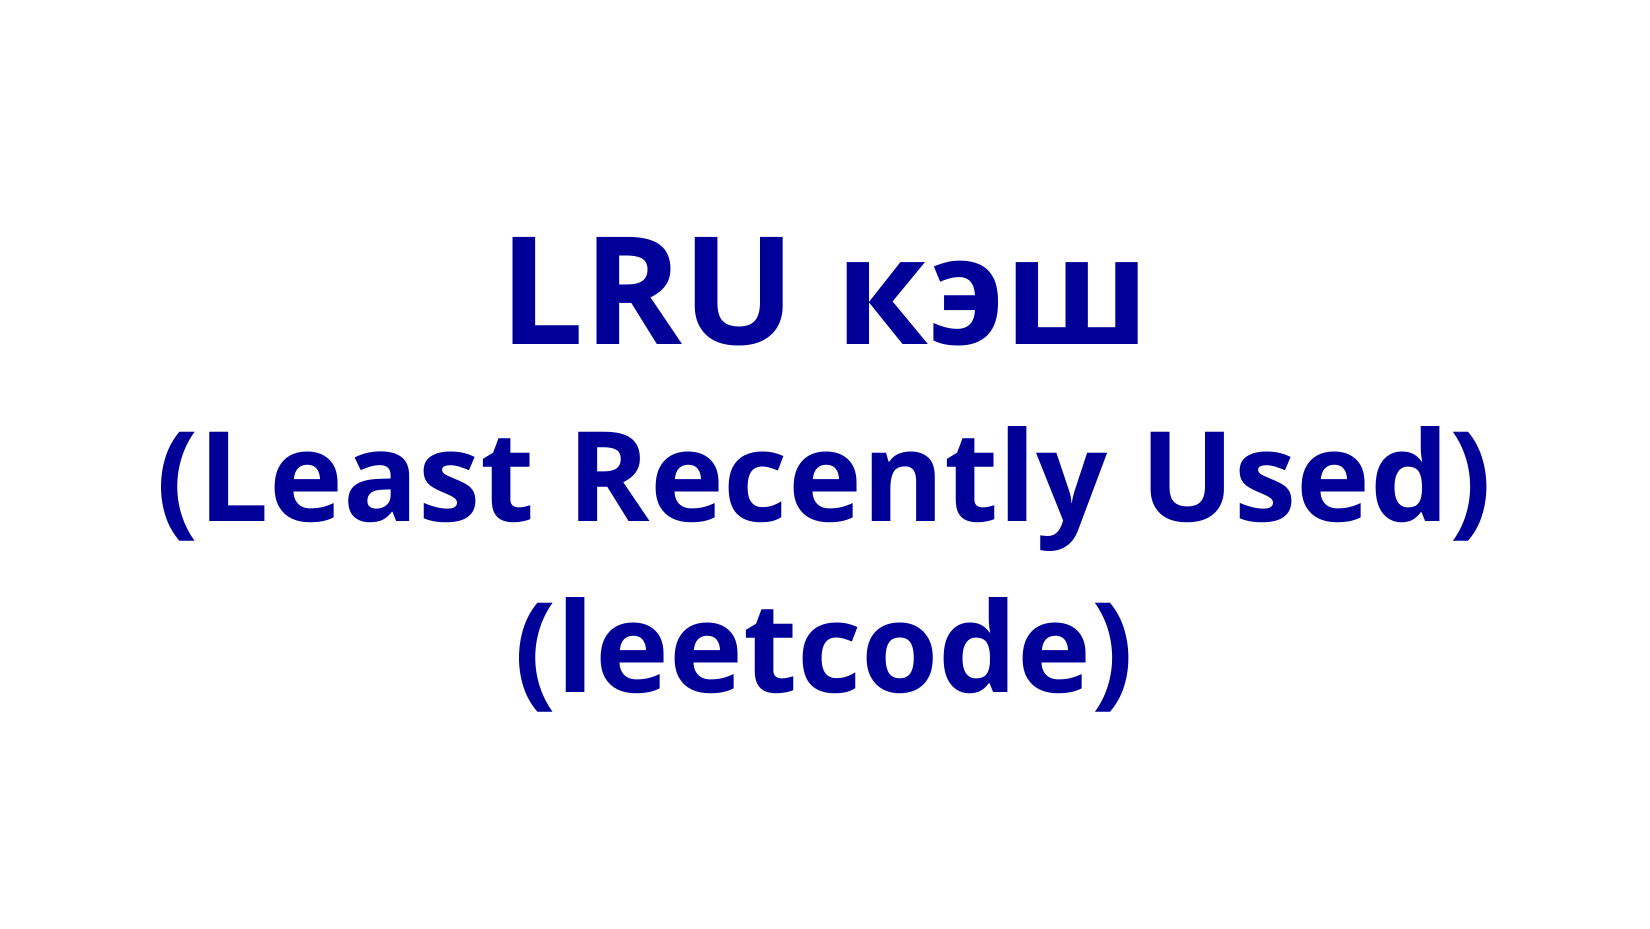

# LRU кэш
(Least Recently Used)
(leetcode)